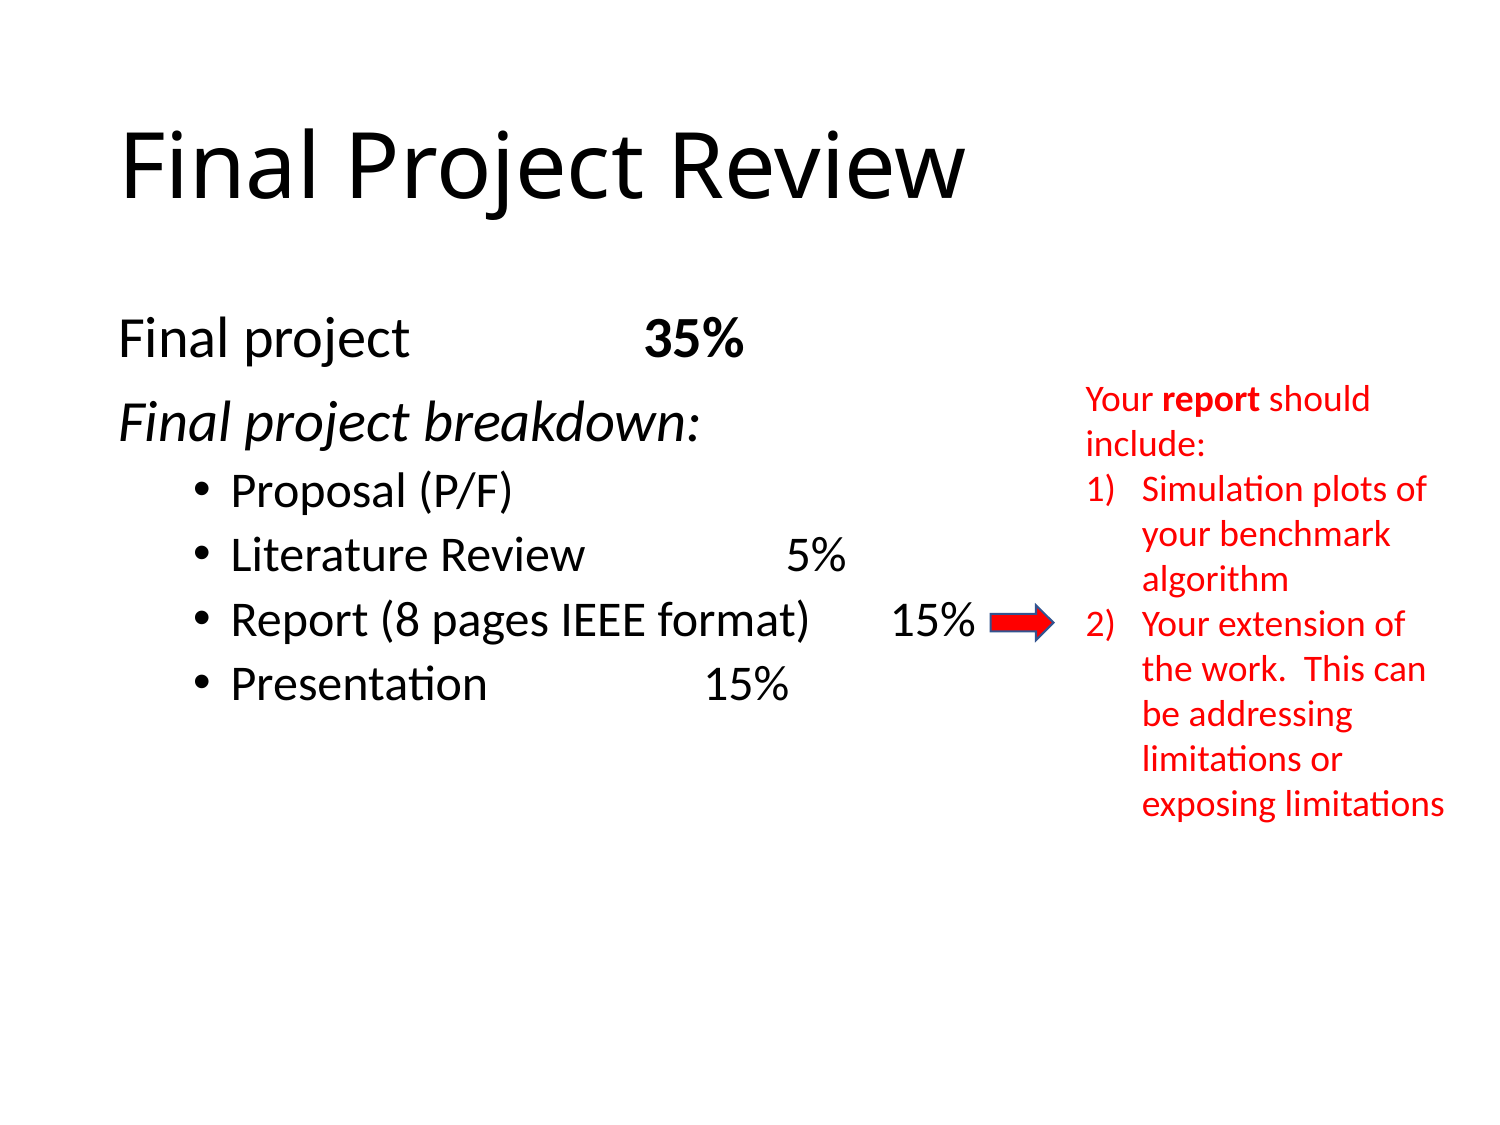

#
Final Project Review
Final project 			35%
Final project breakdown:
Proposal (P/F)
Literature Review 	 5%
Report (8 pages IEEE format) 15%
Presentation 			 15%
Your report should include:
Simulation plots of your benchmark algorithm
Your extension of the work. This can be addressing limitations or exposing limitations